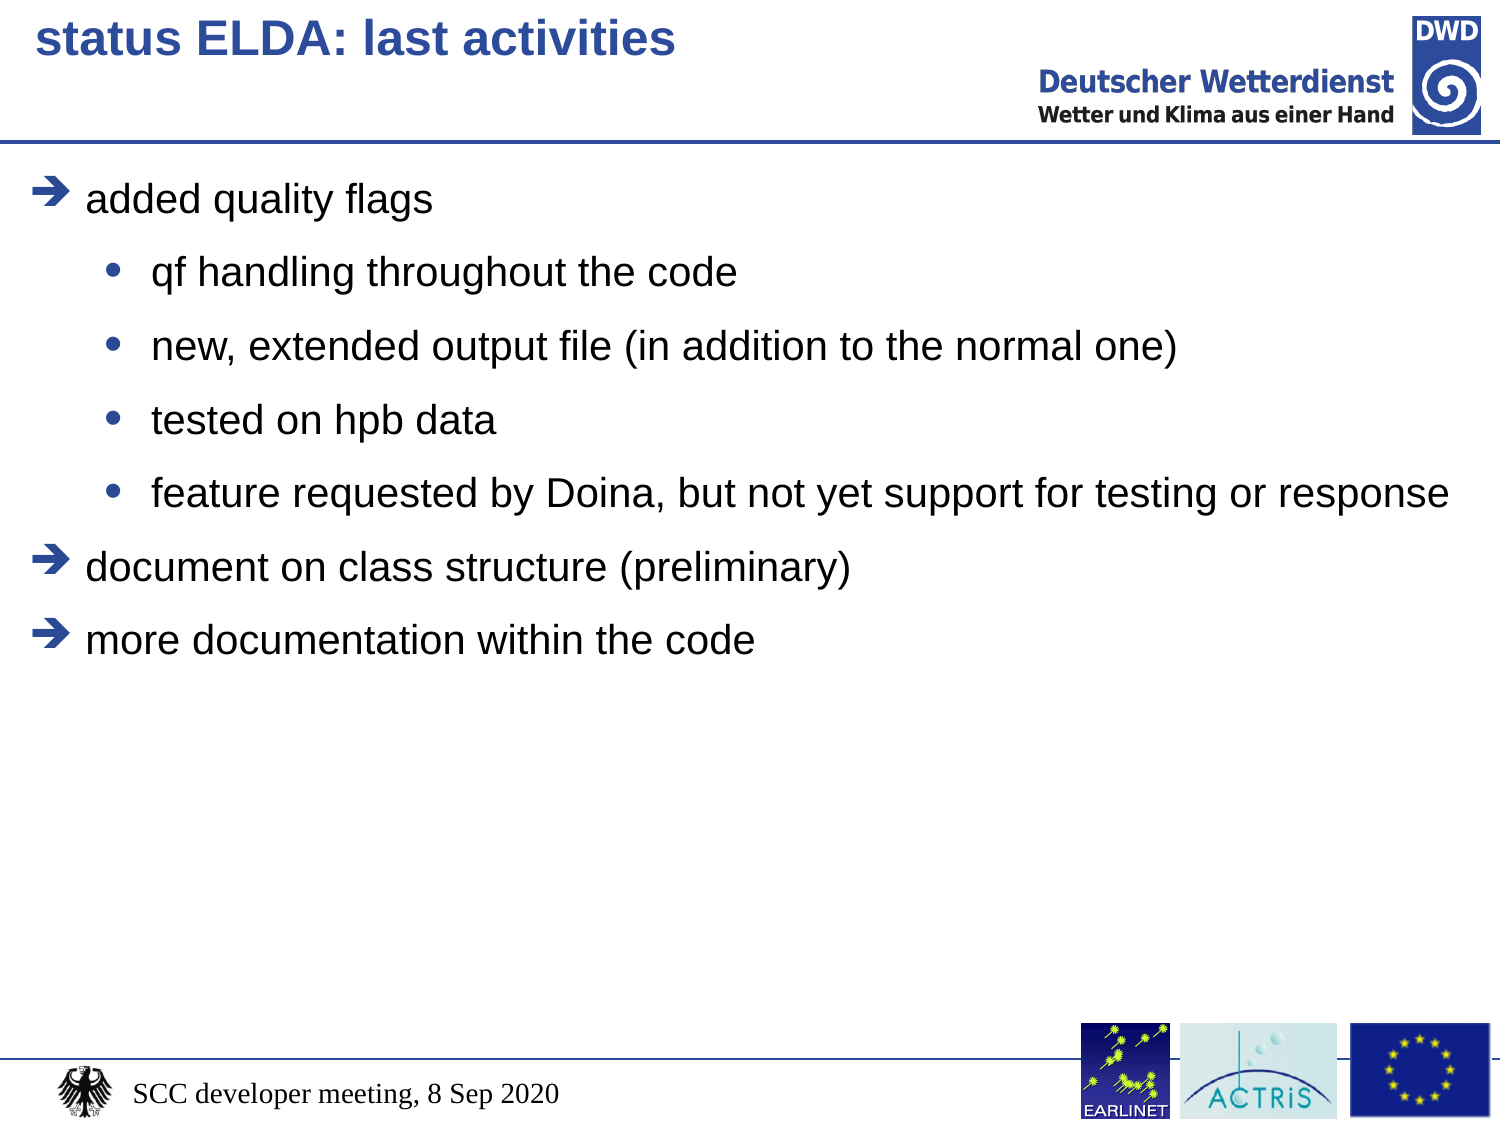

status ELDA: last activities
added quality flags
qf handling throughout the code
new, extended output file (in addition to the normal one)
tested on hpb data
feature requested by Doina, but not yet support for testing or response
document on class structure (preliminary)
more documentation within the code